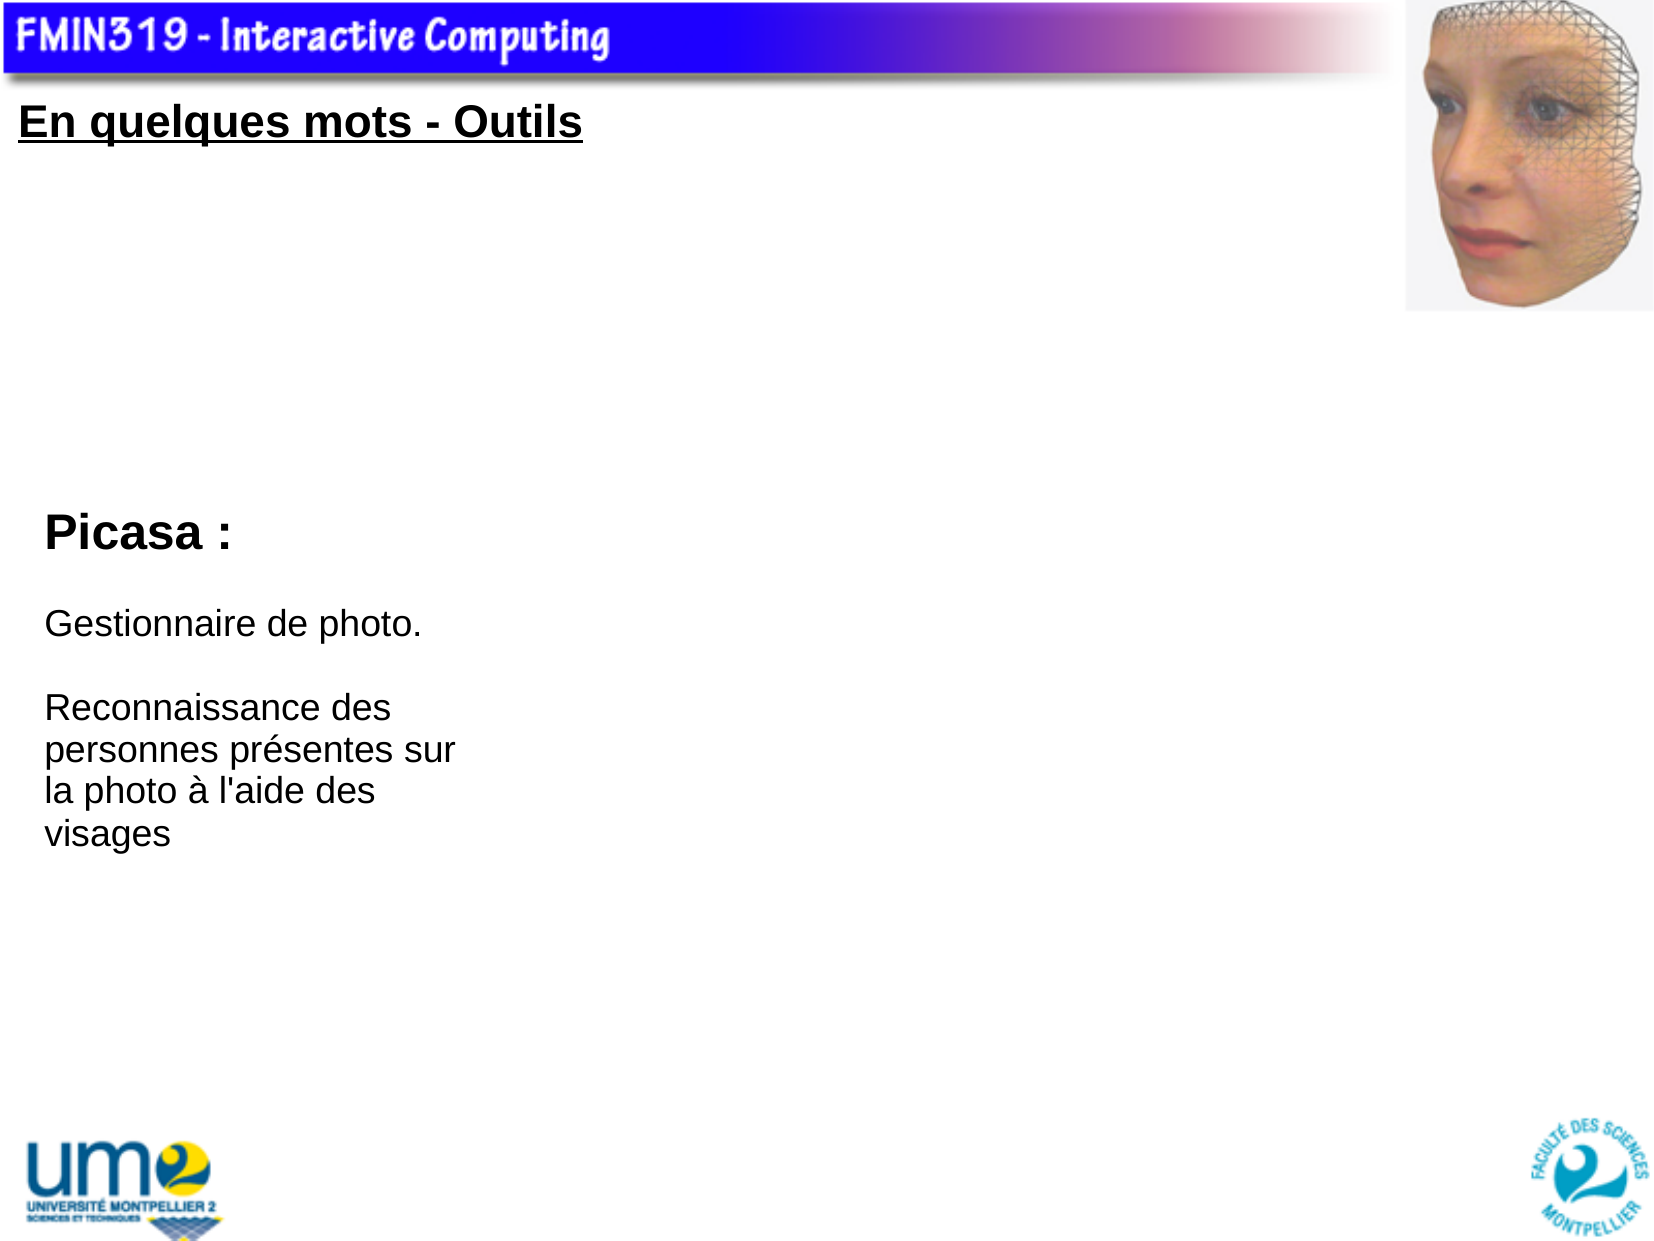

En quelques mots - Outils
Picasa :
Gestionnaire de photo.
Reconnaissance des personnes présentes sur la photo à l'aide des visages